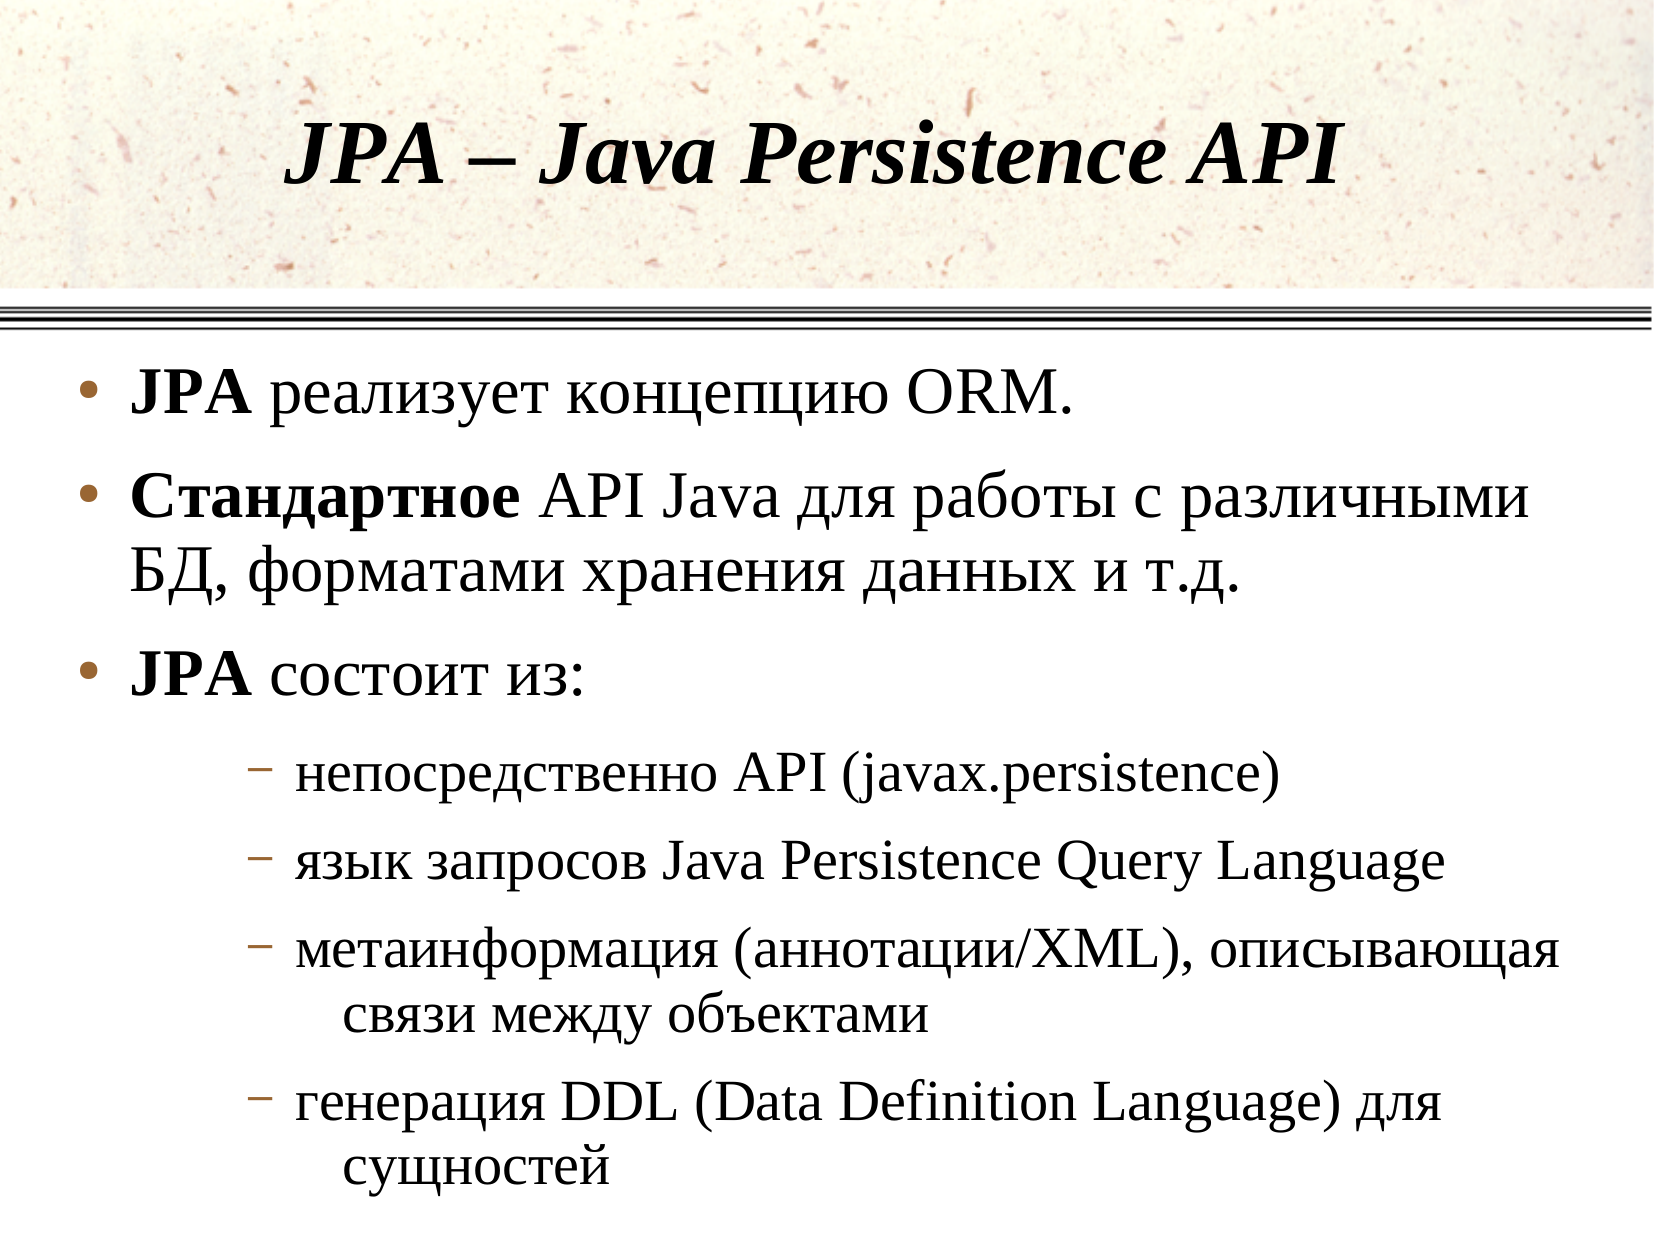

# JPA – Java Persistence API
JPA реализует концепцию ORM.
Стандартное API Java для работы с различными БД, форматами хранения данных и т.д.
JPA состоит из:
непосредственно API (javax.persistence)
язык запросов Java Persistence Query Language
метаинформация (аннотации/XML), описывающая связи между объектами
генерация DDL (Data Definition Language) для сущностей